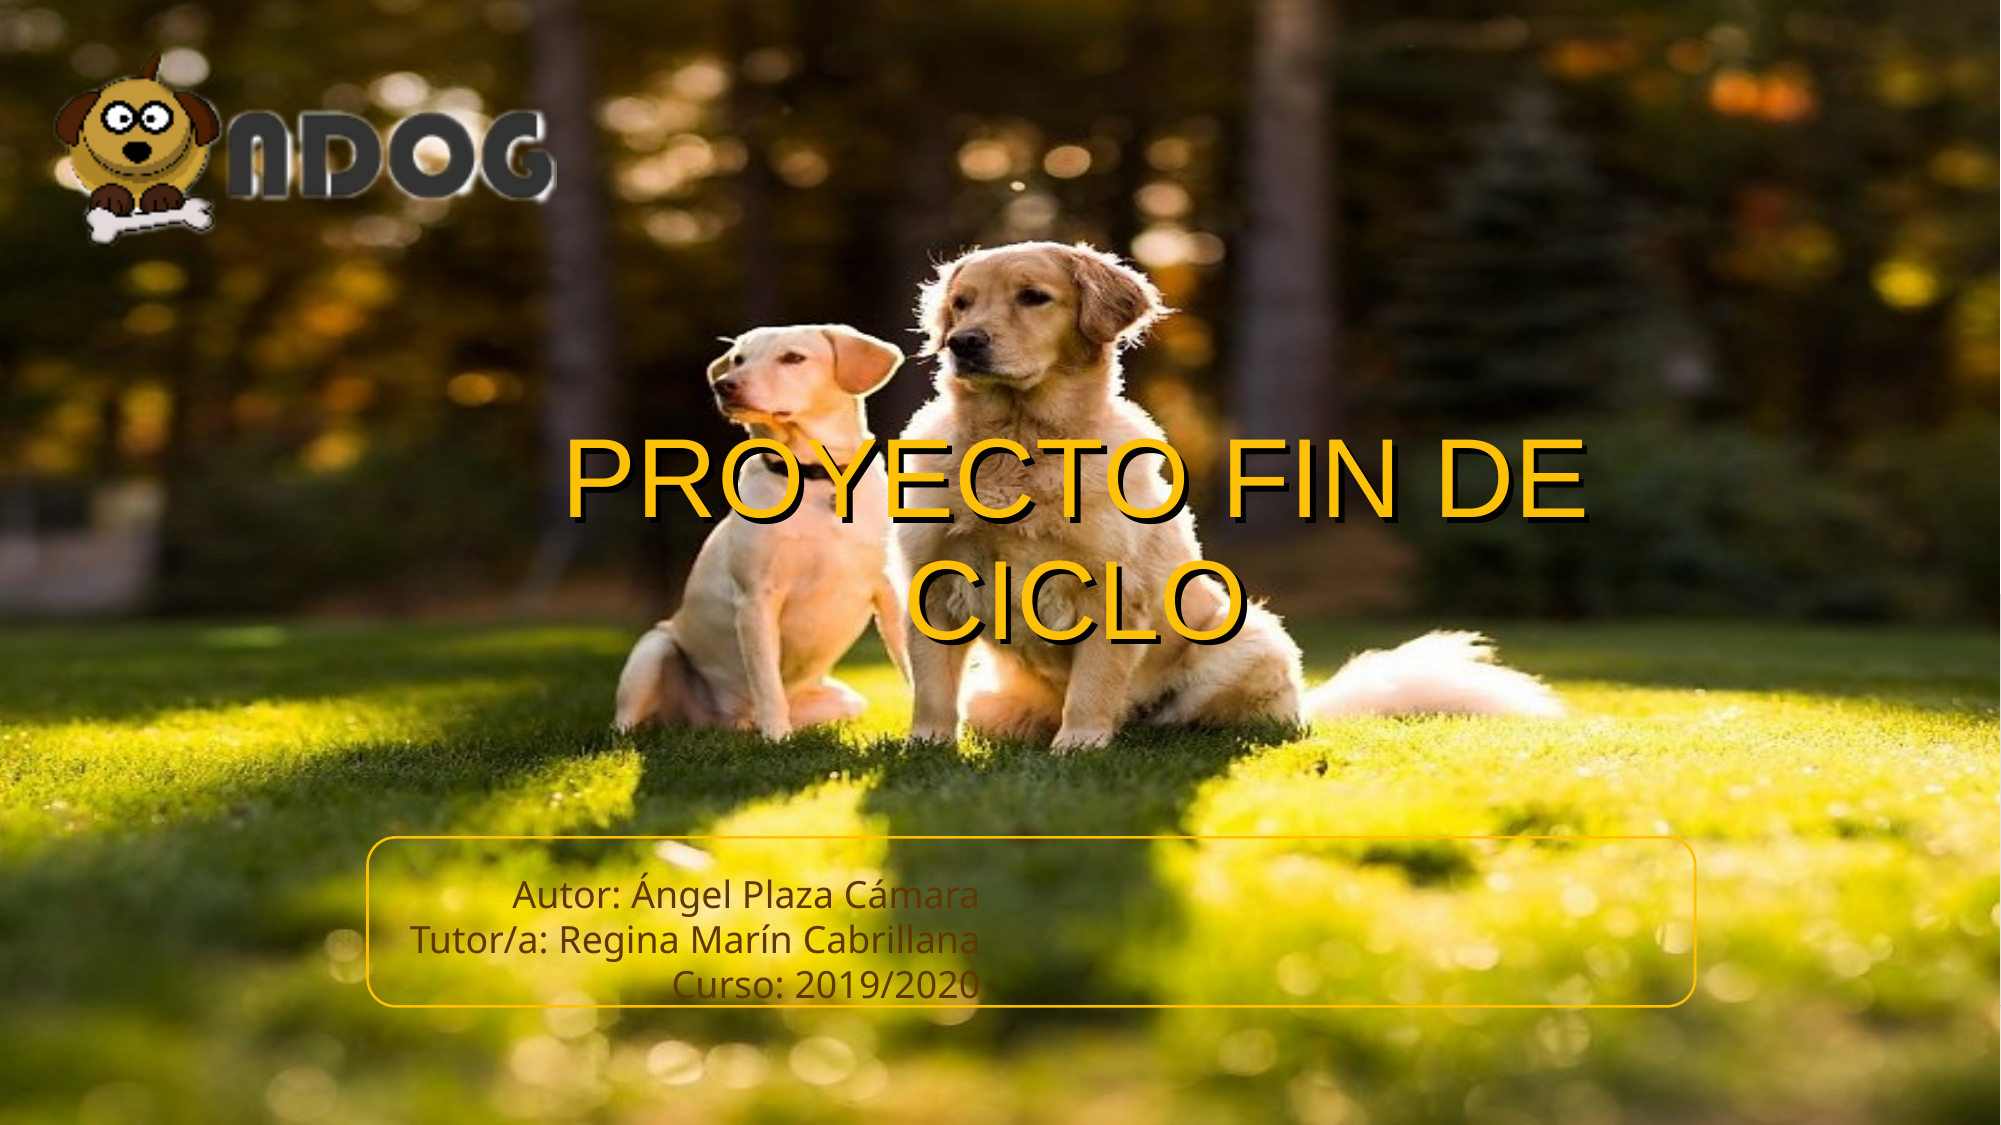

# Proyecto fin de ciclo
Autor: Ángel Plaza Cámara
Tutor/a: Regina Marín Cabrillana
Curso: 2019/2020